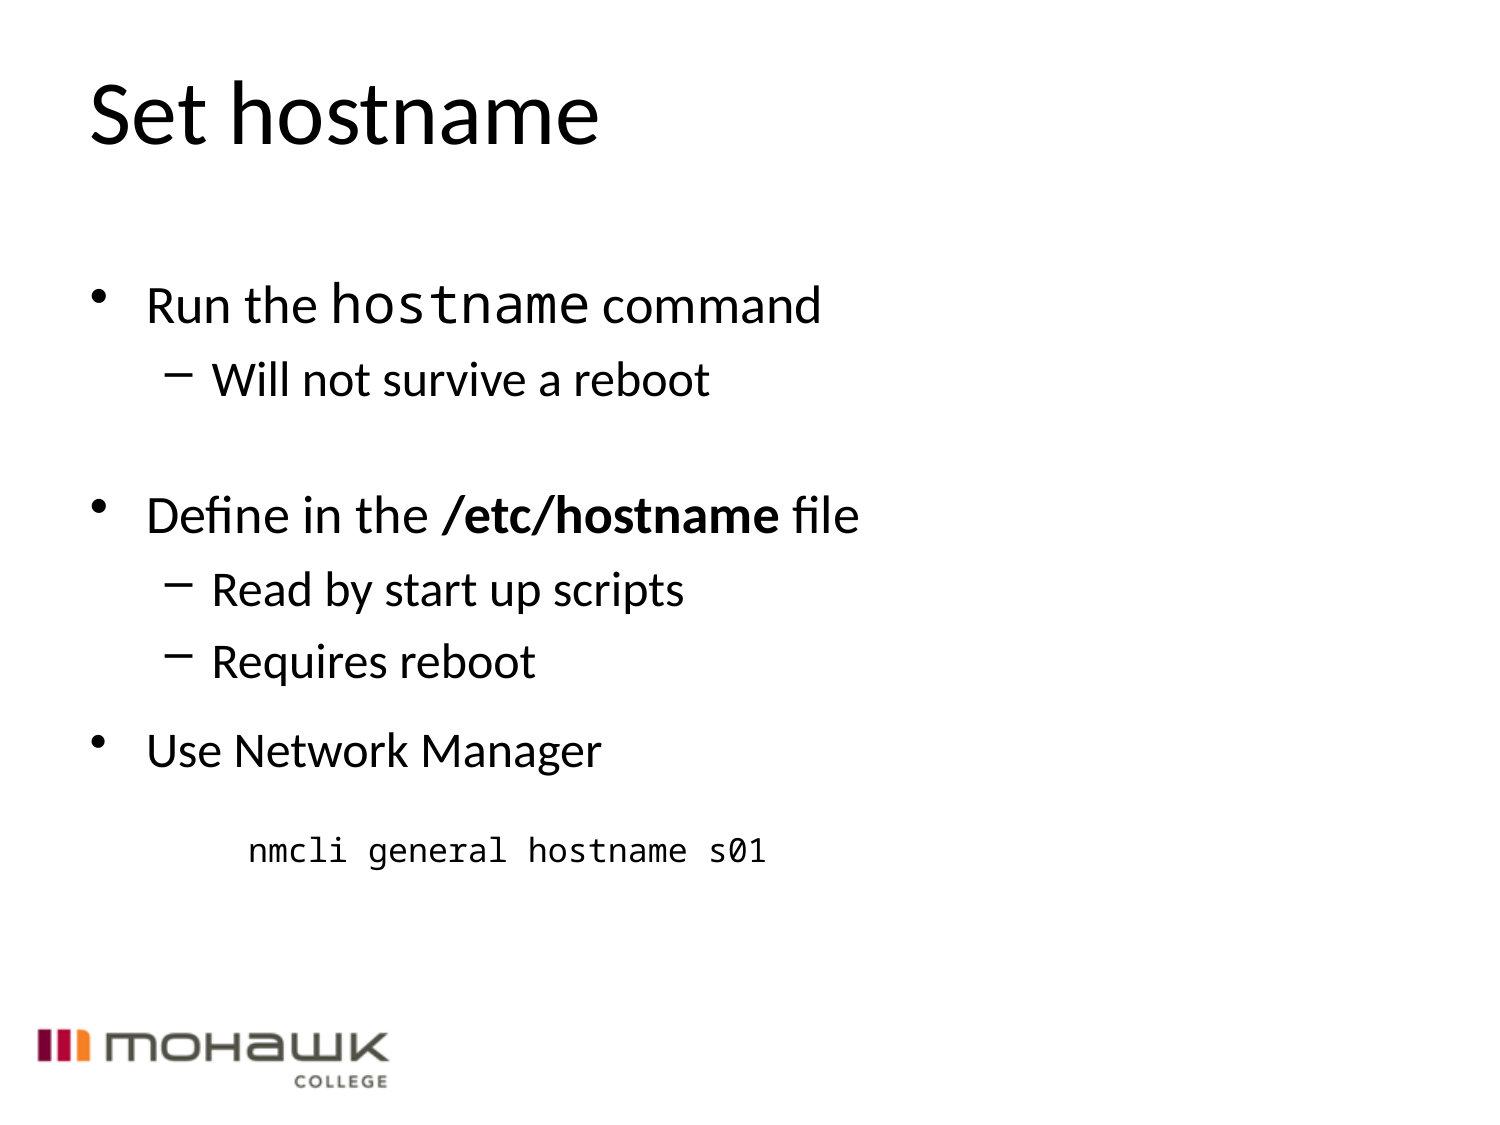

# Set hostname
Run the hostname command
Will not survive a reboot
Define in the /etc/hostname file
Read by start up scripts
Requires reboot
Use Network Manager
nmcli general hostname s01